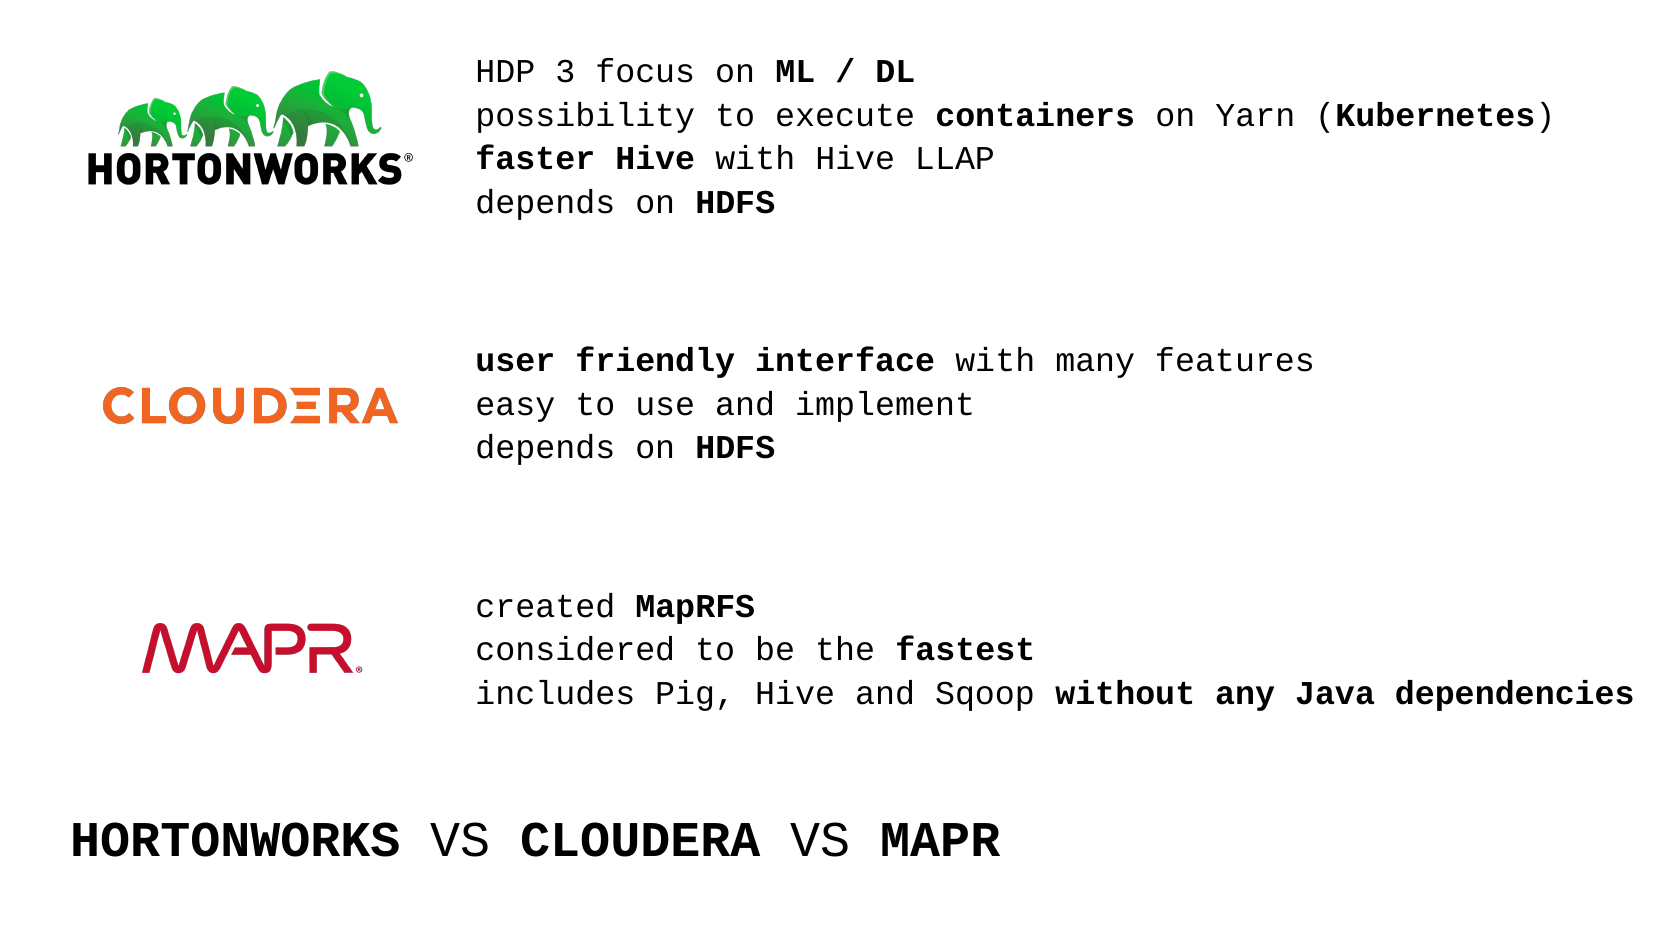

HDP 3 focus on ML / DL
possibility to execute containers on Yarn (Kubernetes)
faster Hive with Hive LLAP
depends on HDFS
user friendly interface with many features
easy to use and implement
depends on HDFS
created MapRFS
considered to be the fastest
includes Pig, Hive and Sqoop without any Java dependencies
# HORTONWORKS VS CLOUDERA VS MAPR